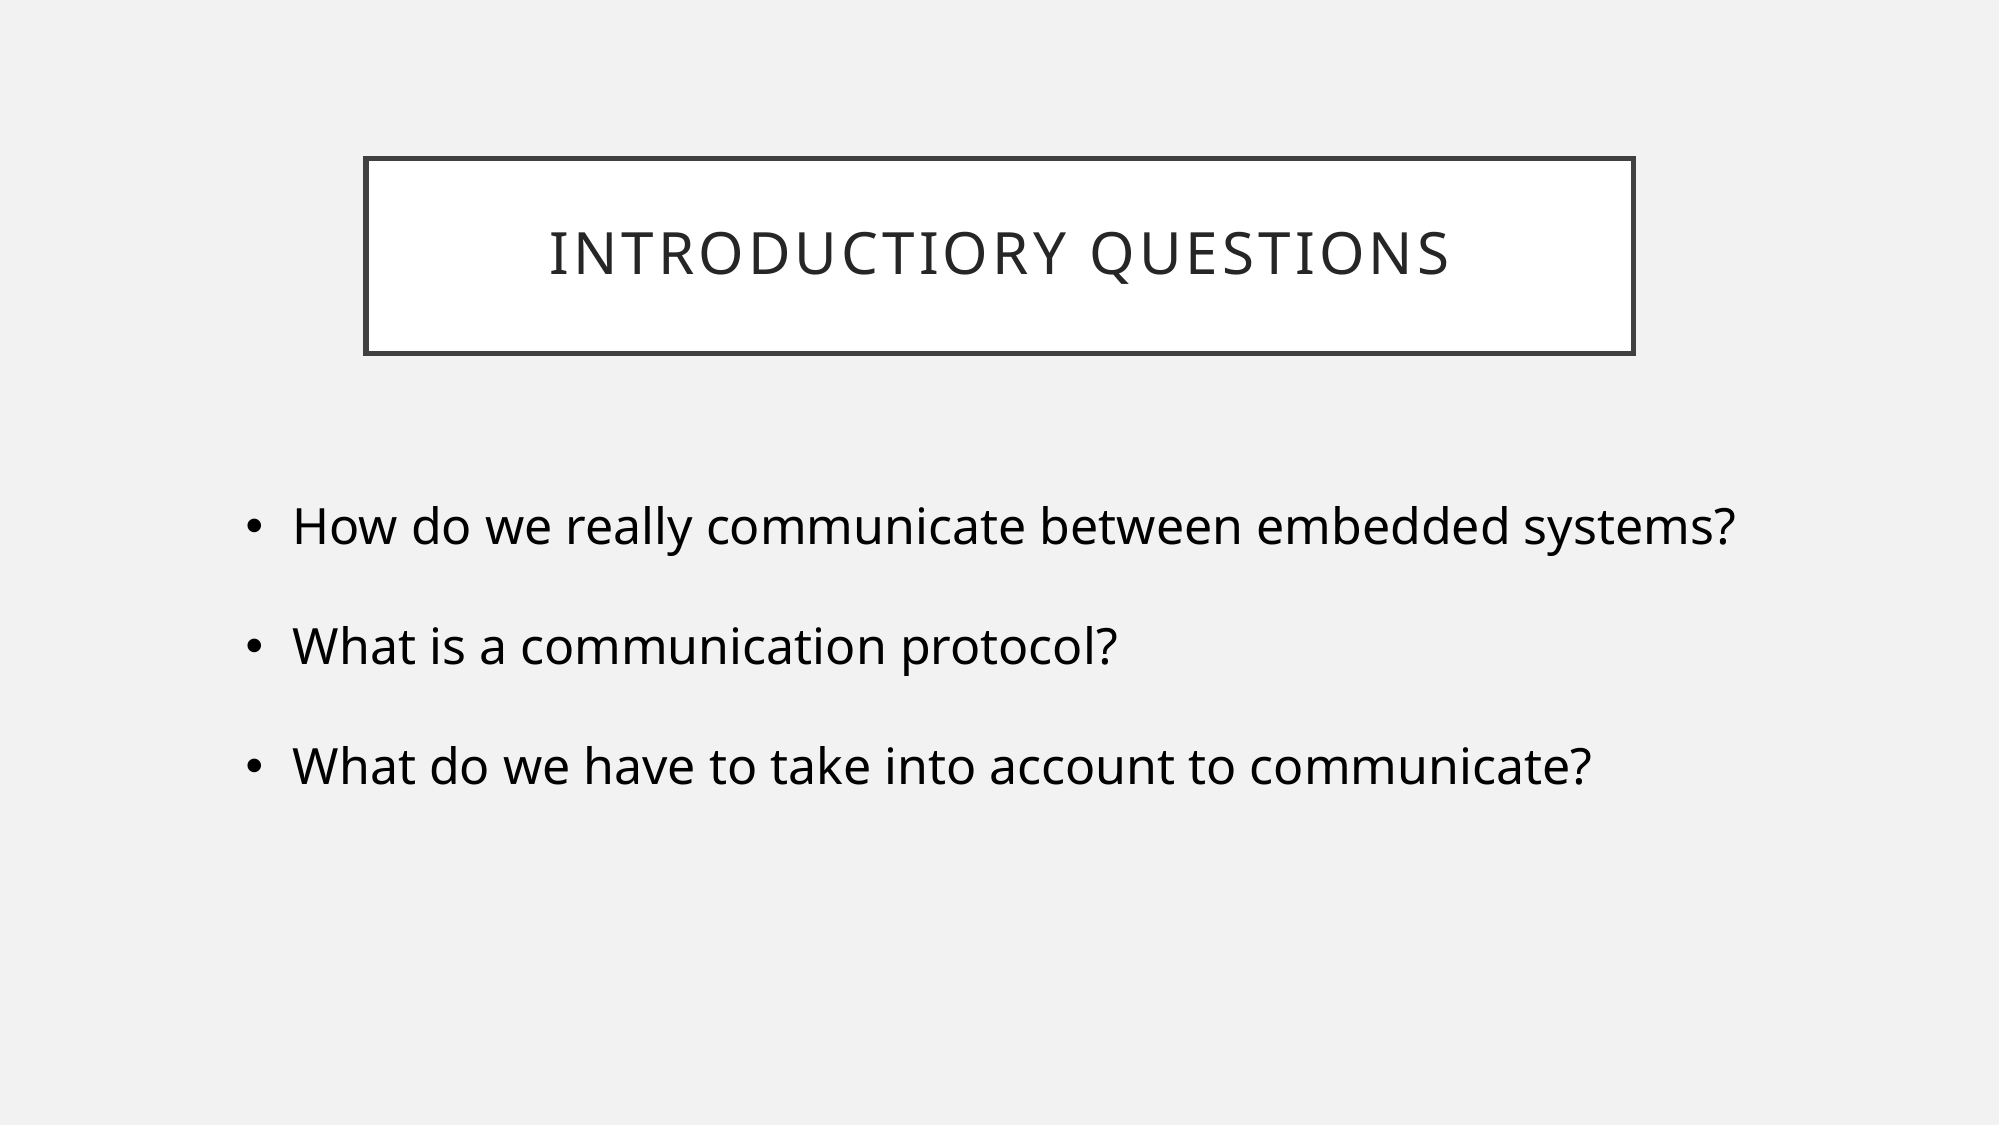

# Introductiory questions
How do we really communicate between embedded systems?
What is a communication protocol?
What do we have to take into account to communicate?